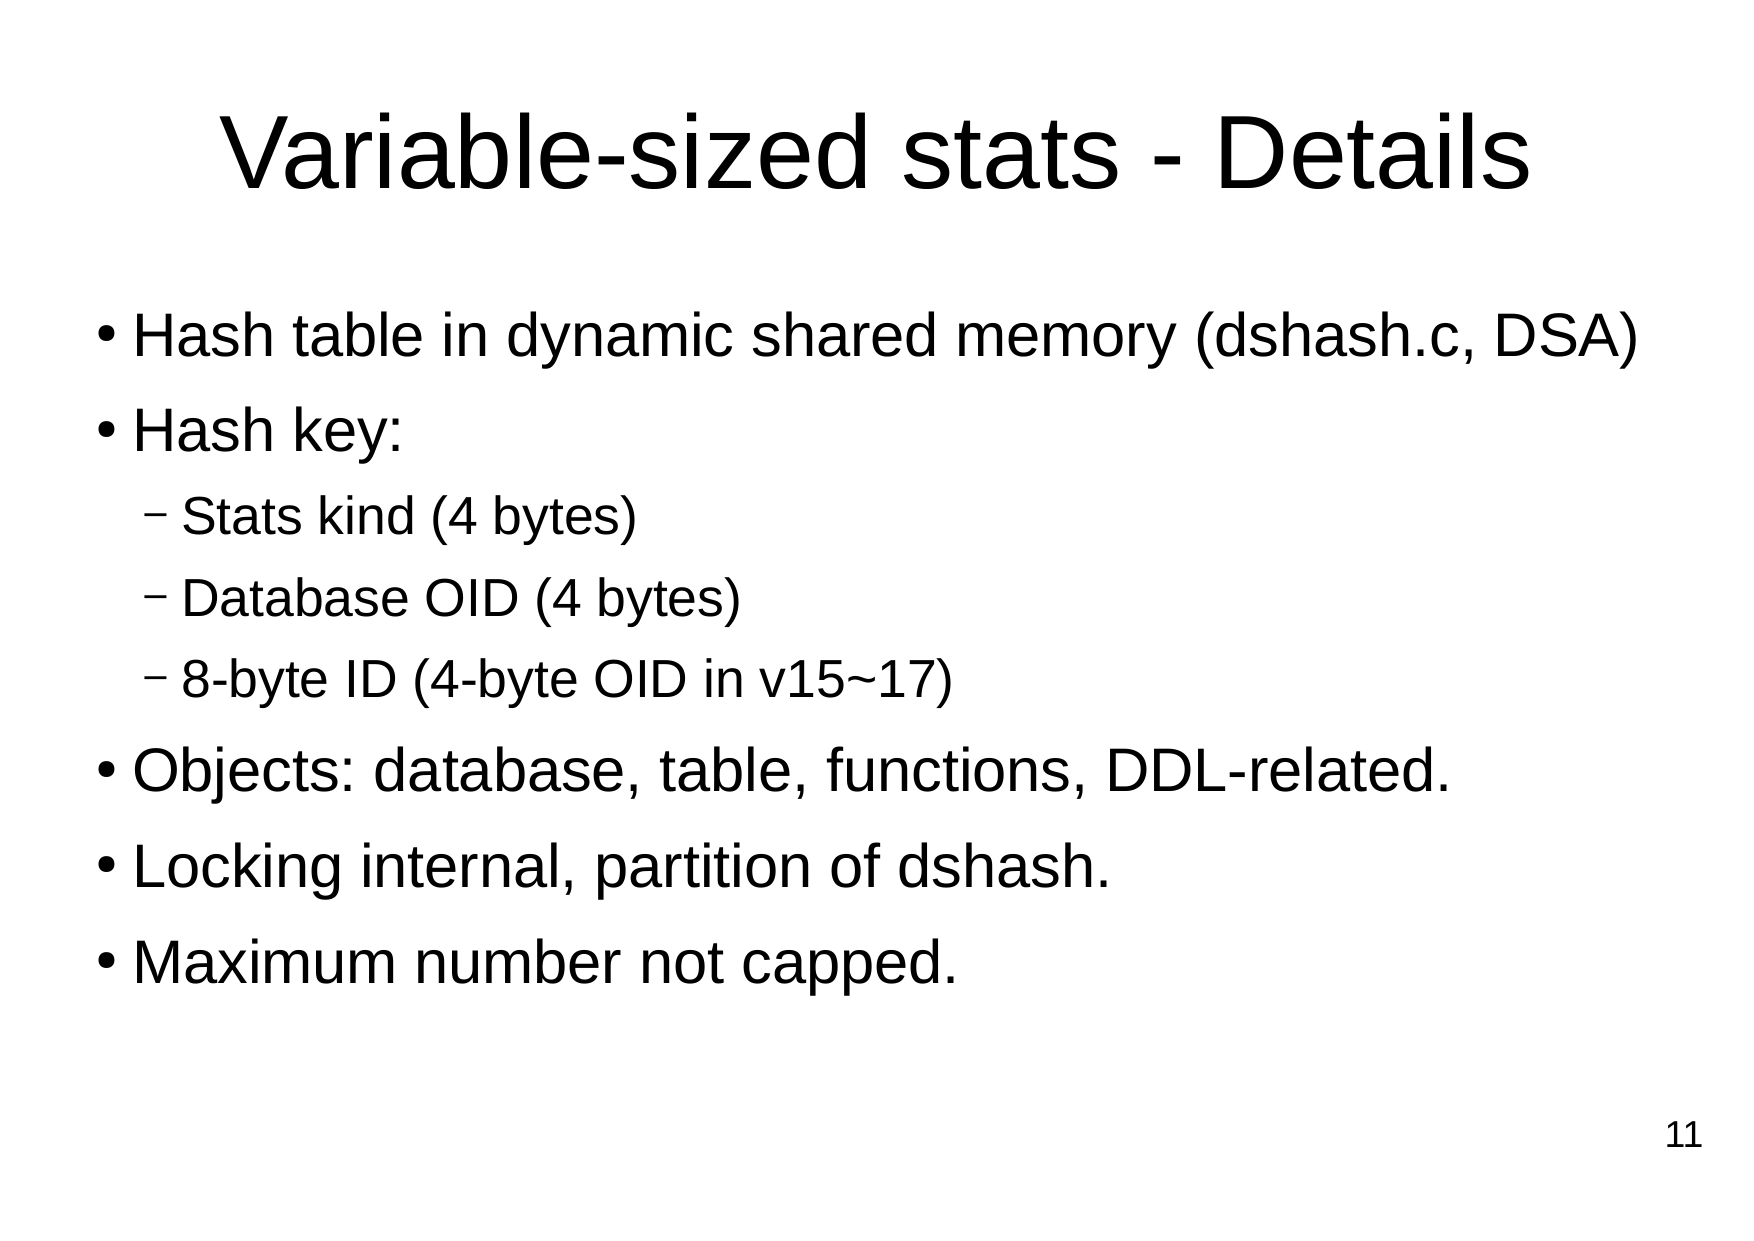

# Variable-sized stats - Details
Hash table in dynamic shared memory (dshash.c, DSA)
Hash key:
Stats kind (4 bytes)
Database OID (4 bytes)
8-byte ID (4-byte OID in v15~17)
Objects: database, table, functions, DDL-related.
Locking internal, partition of dshash.
Maximum number not capped.